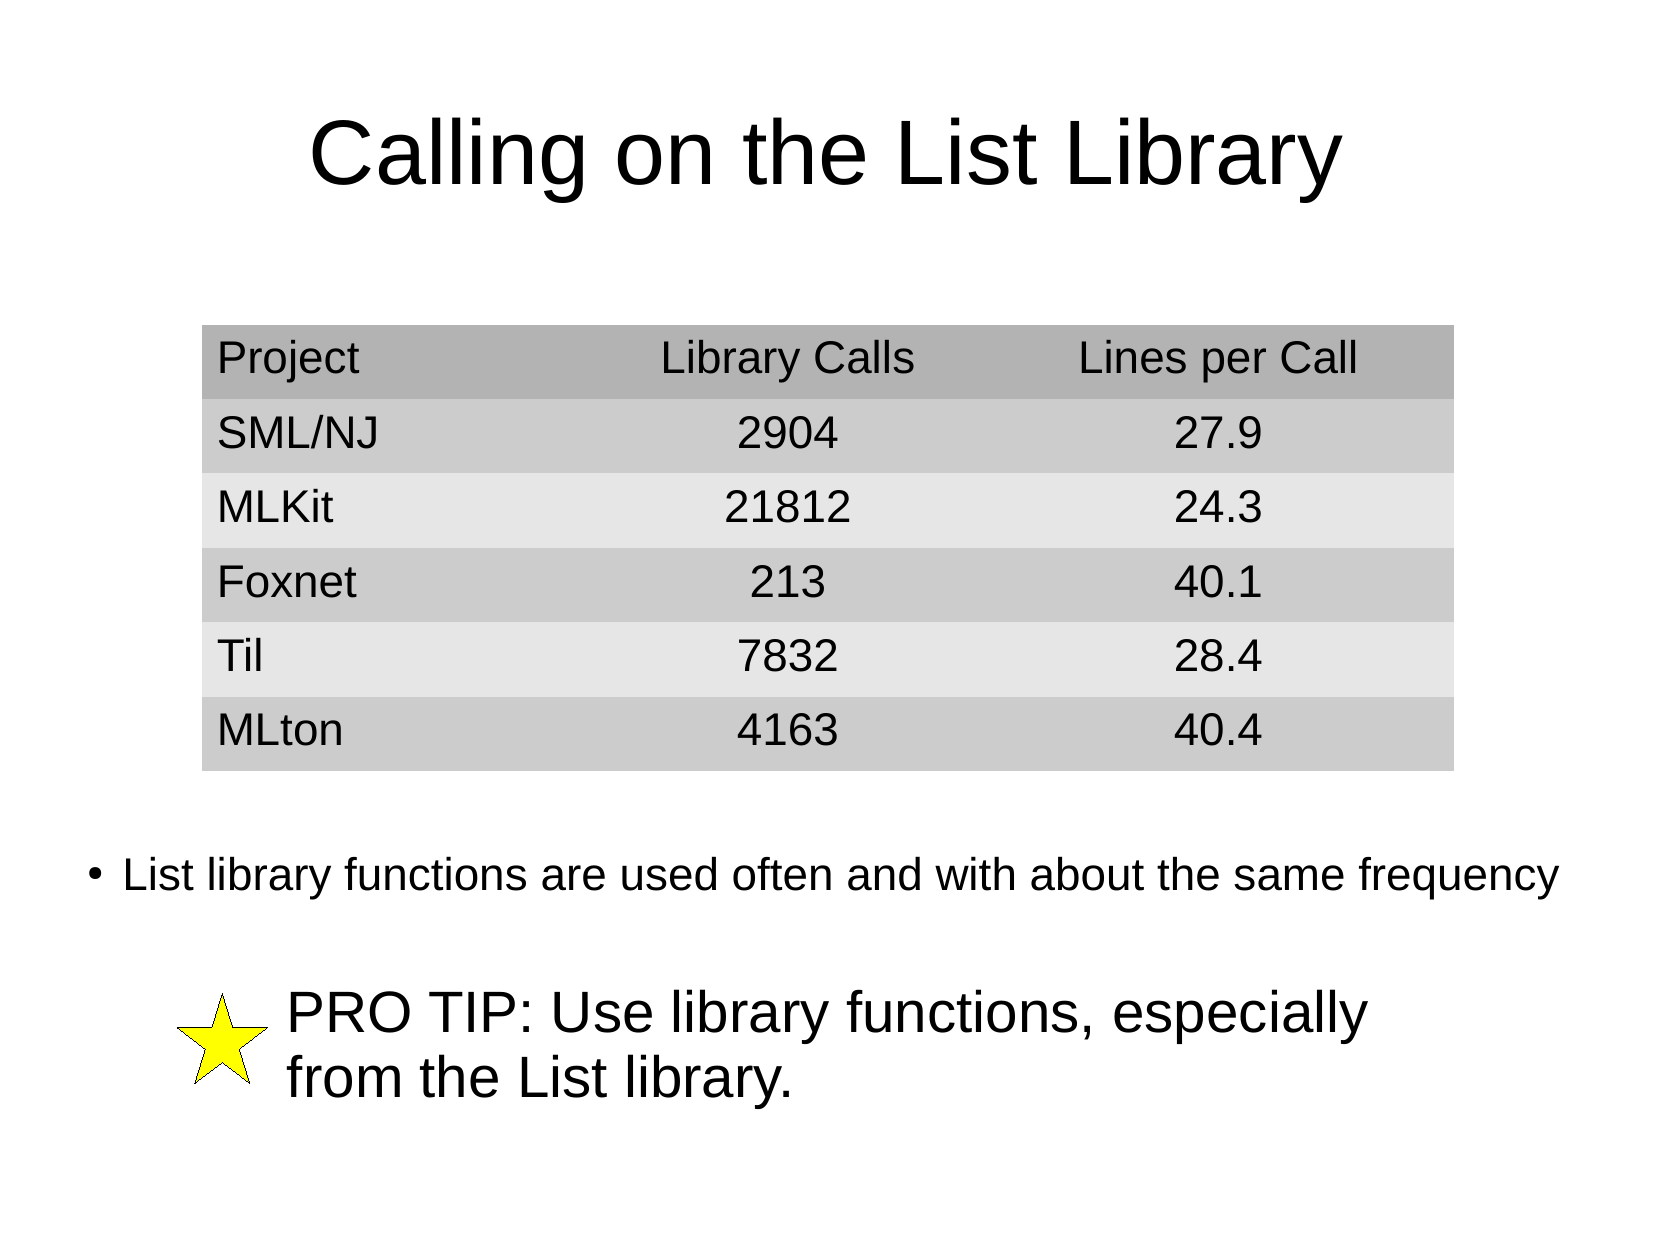

# Calling on the List Library
| Project | Library Calls | Lines per Call |
| --- | --- | --- |
| SML/NJ | 2904 | 27.9 |
| MLKit | 21812 | 24.3 |
| Foxnet | 213 | 40.1 |
| Til | 7832 | 28.4 |
| MLton | 4163 | 40.4 |
List library functions are used often and with about the same frequency
PRO TIP: Use library functions, especially from the List library.